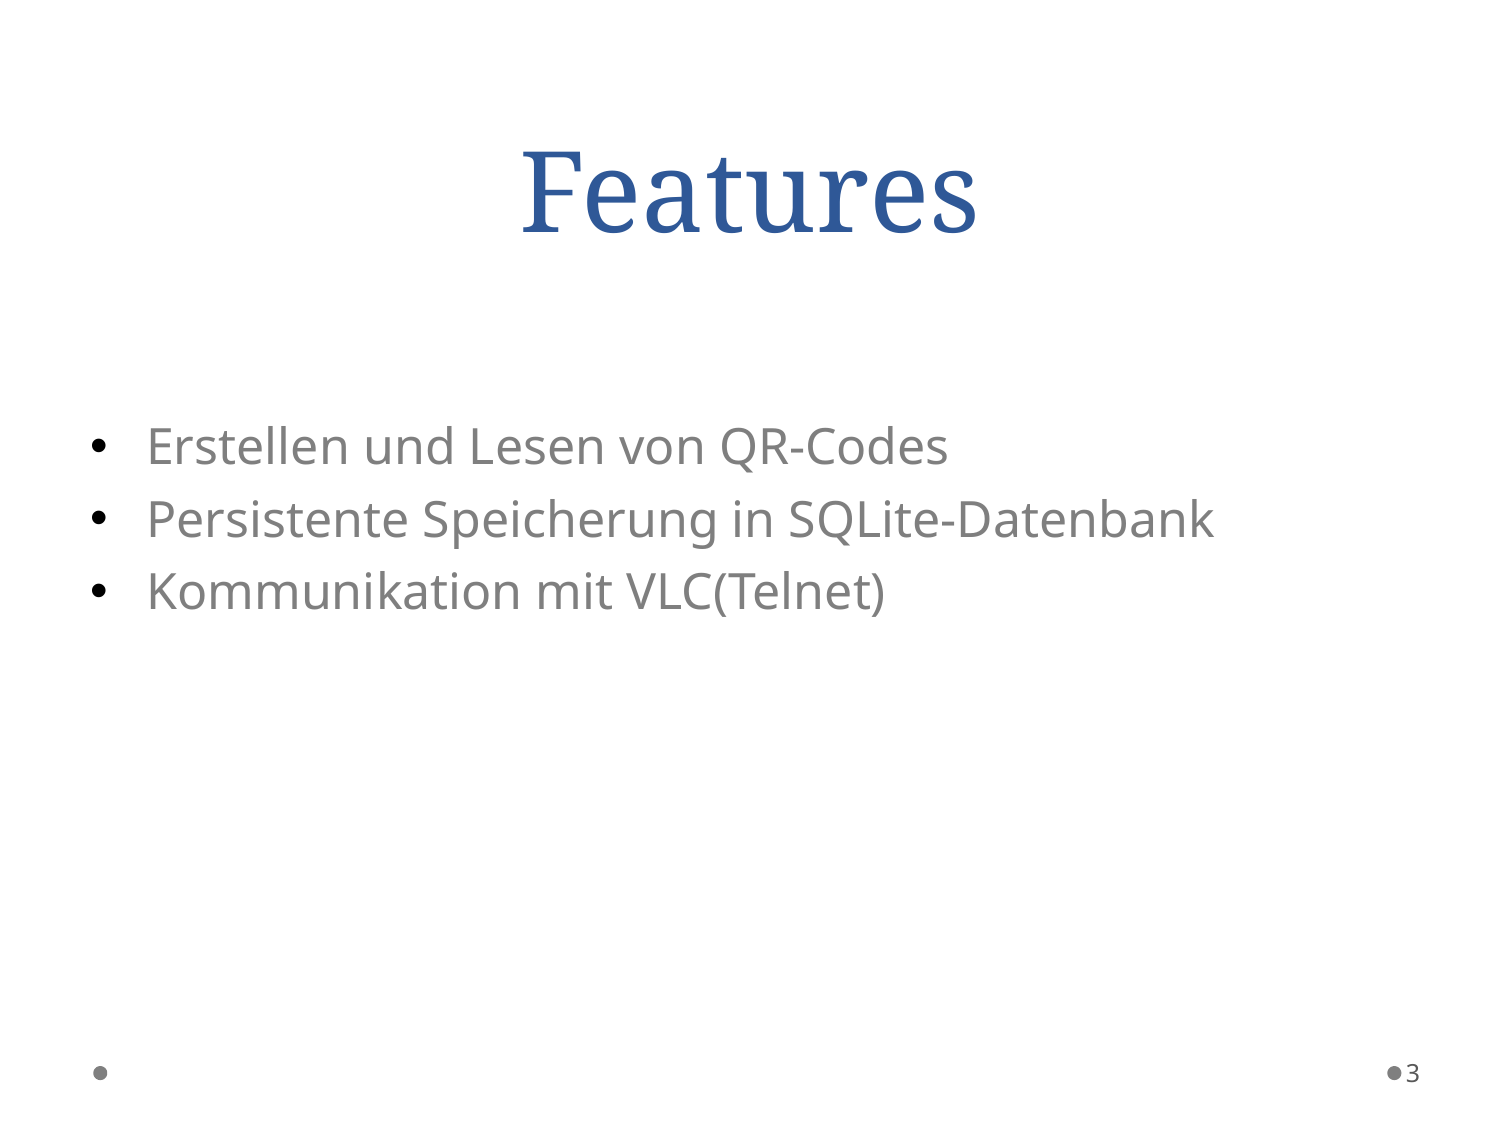

# Features
Erstellen und Lesen von QR-Codes
Persistente Speicherung in SQLite-Datenbank
Kommunikation mit VLC(Telnet)